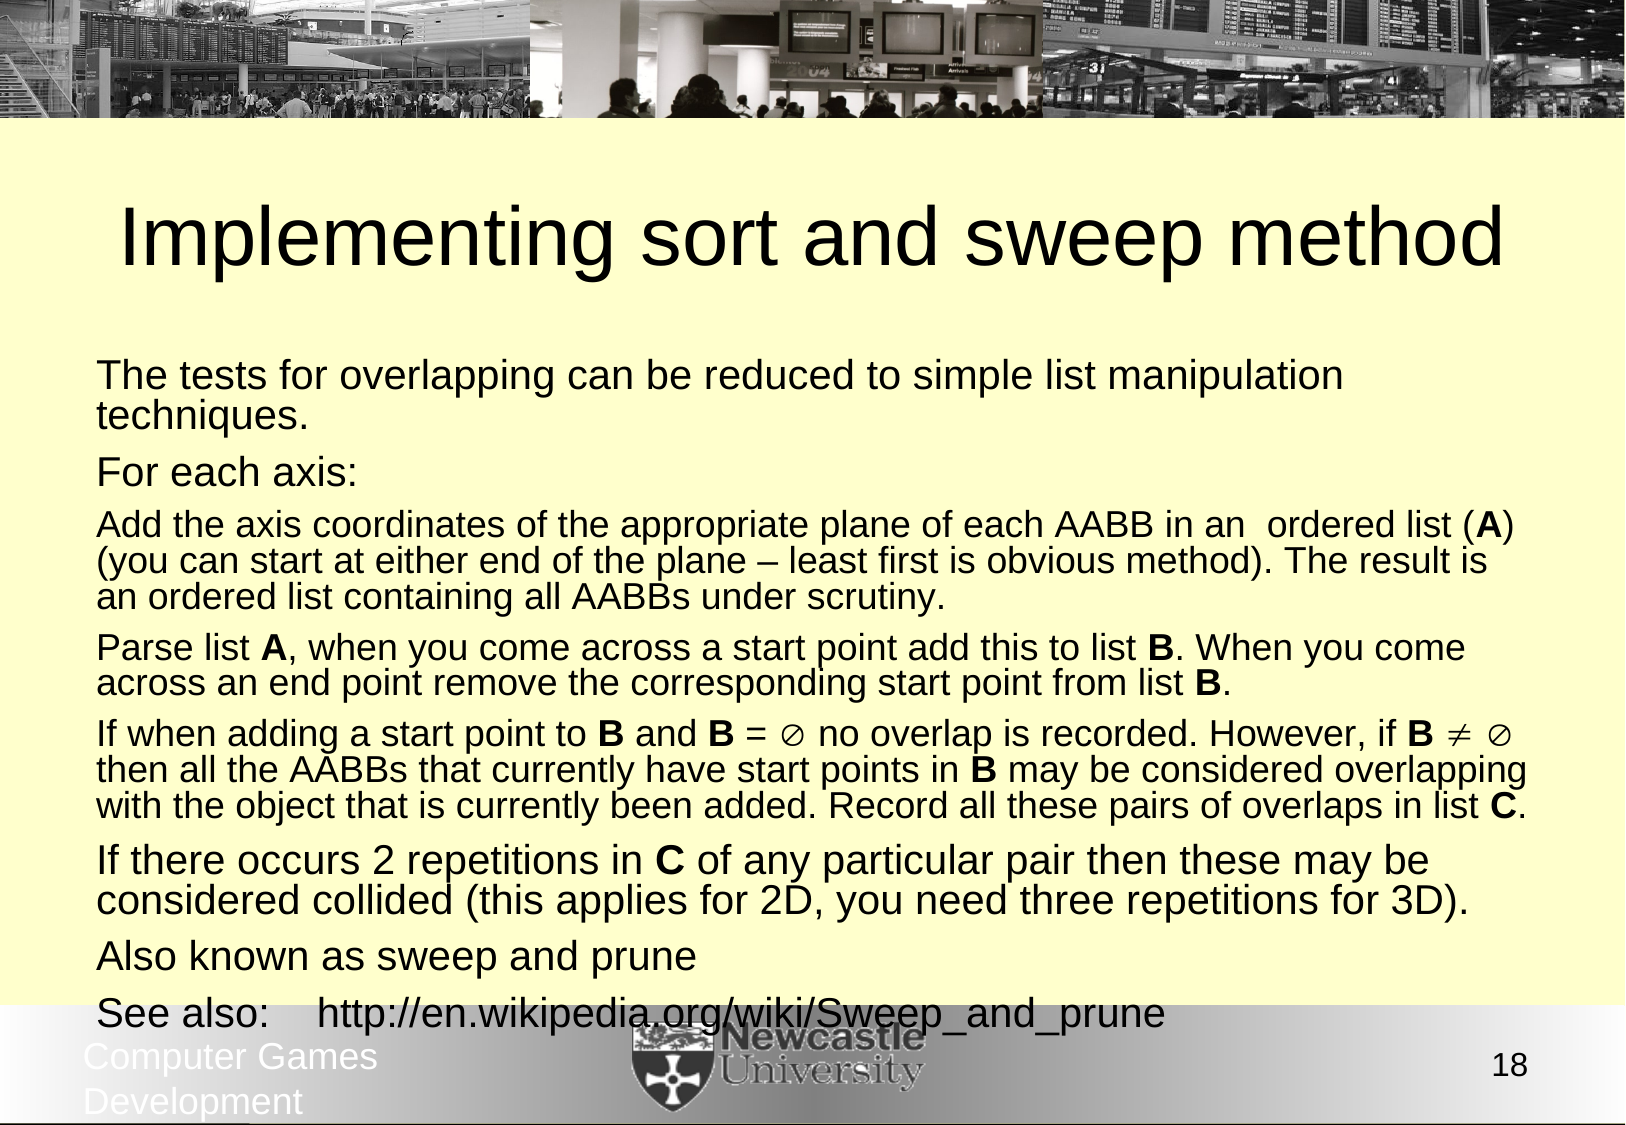

Implementing sort and sweep method
The tests for overlapping can be reduced to simple list manipulation techniques.
For each axis:
Add the axis coordinates of the appropriate plane of each AABB in an ordered list (A) (you can start at either end of the plane – least first is obvious method). The result is an ordered list containing all AABBs under scrutiny.
Parse list A, when you come across a start point add this to list B. When you come across an end point remove the corresponding start point from list B.
If when adding a start point to B and B =  no overlap is recorded. However, if B   then all the AABBs that currently have start points in B may be considered overlapping with the object that is currently been added. Record all these pairs of overlaps in list C.
If there occurs 2 repetitions in C of any particular pair then these may be considered collided (this applies for 2D, you need three repetitions for 3D).
Also known as sweep and prune
See also:	http://en.wikipedia.org/wiki/Sweep_and_prune
Computer Games Development